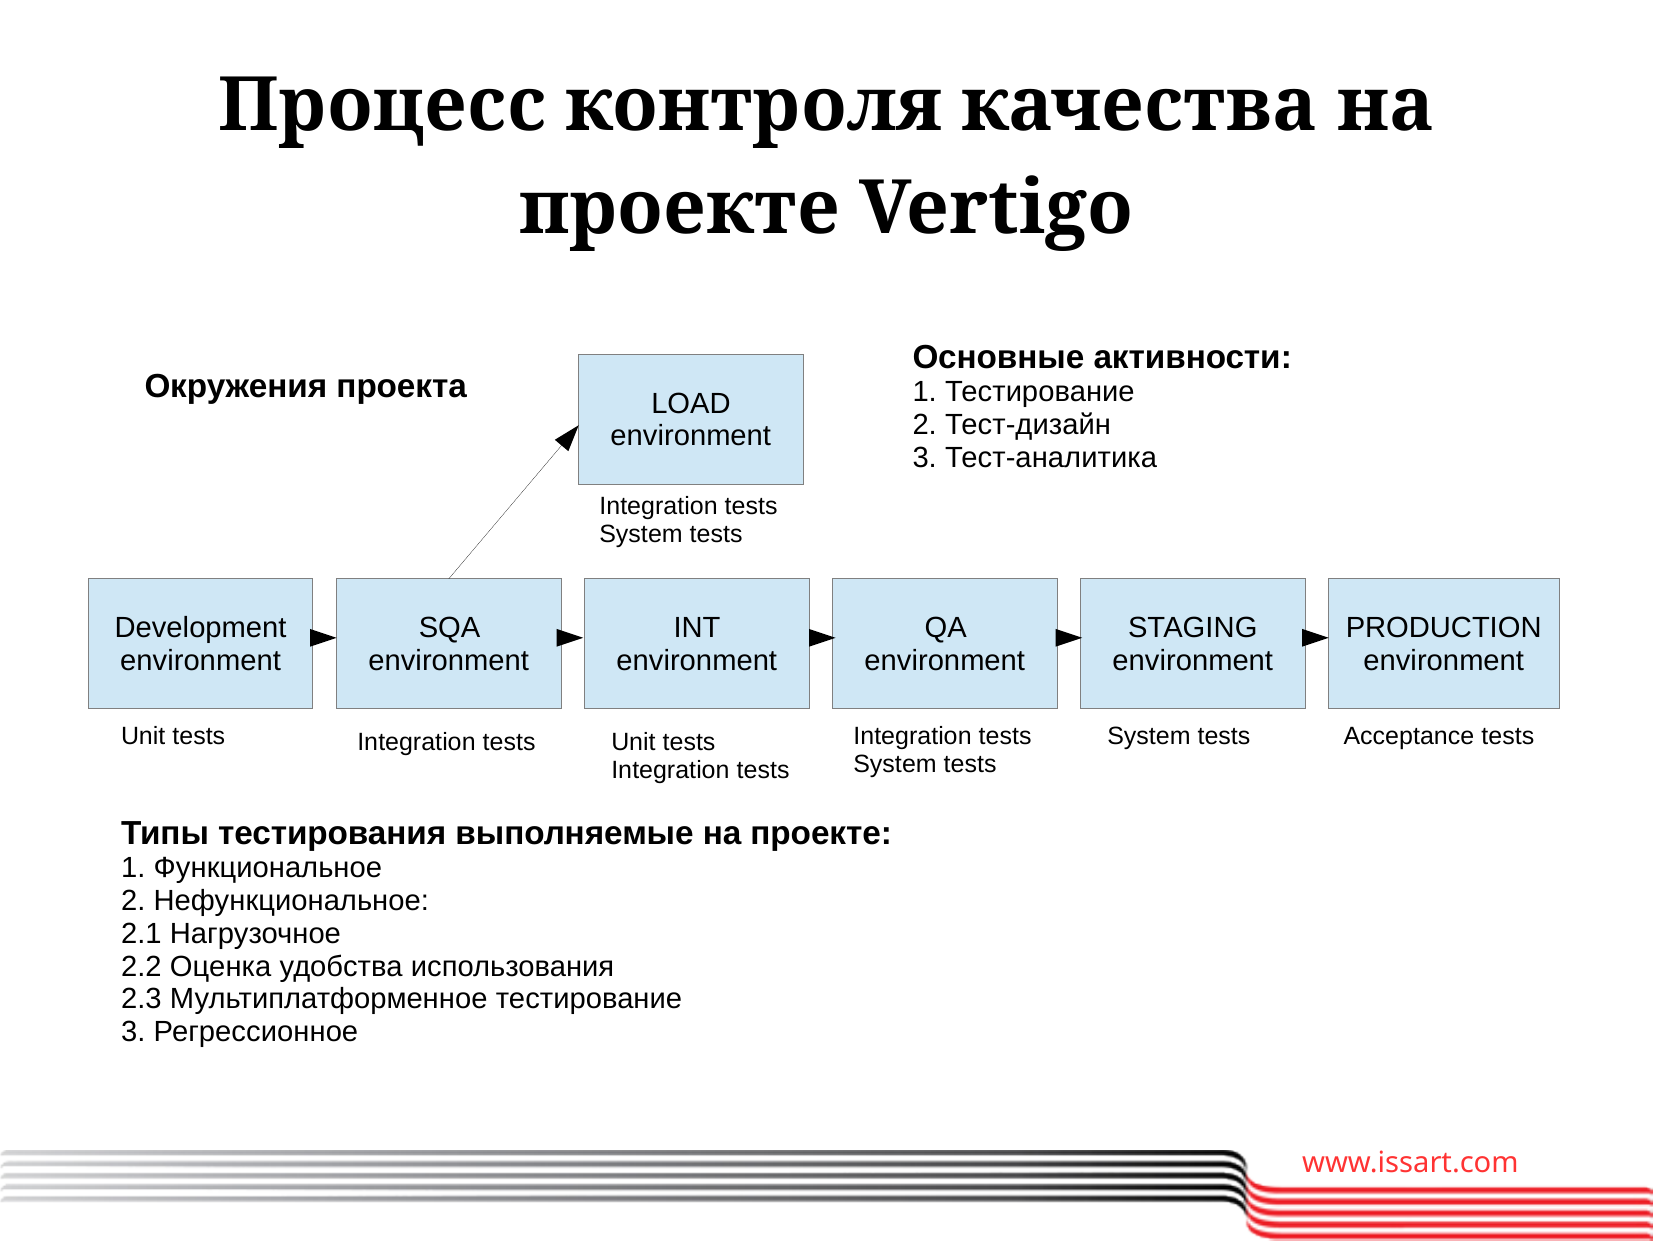

# Процесс контроля качества на проекте Vertigo
Основные активности:
1. Тестирование
2. Тест-дизайн
3. Тест-аналитика
LOAD environment
Окружения проекта
Integration tests System tests
Development environment
SQA environment
INT environment
QA environment
STAGING environment
PRODUCTION environment
Unit tests
Integration tests System tests
System tests
Acceptance tests
Integration tests
Unit tests Integration tests
Типы тестирования выполняемые на проекте:
1. Функциональное
2. Нефункциональное:
2.1 Нагрузочное
2.2 Оценка удобства использования
2.3 Мультиплатформенное тестирование
3. Регрессионное
www.issart.com